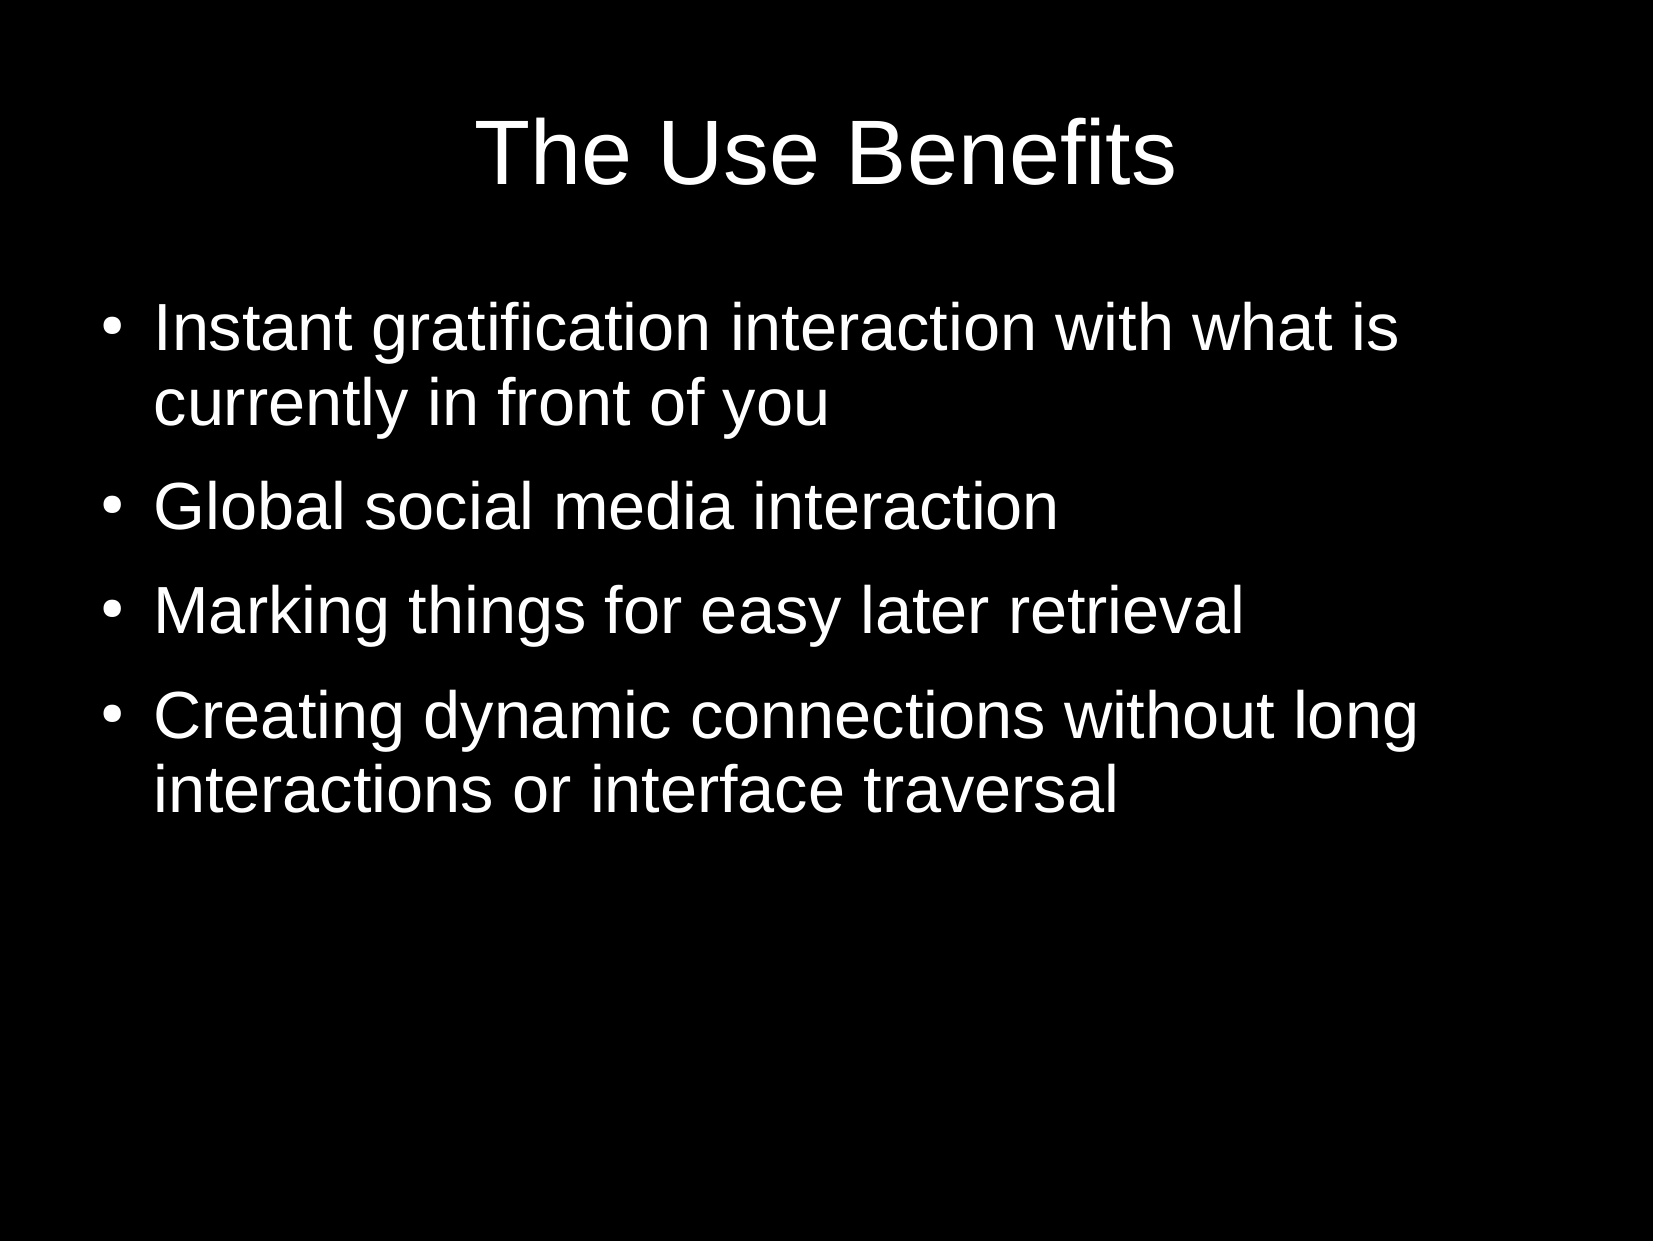

# The Use Benefits
Instant gratification interaction with what is currently in front of you
Global social media interaction
Marking things for easy later retrieval
Creating dynamic connections without long interactions or interface traversal